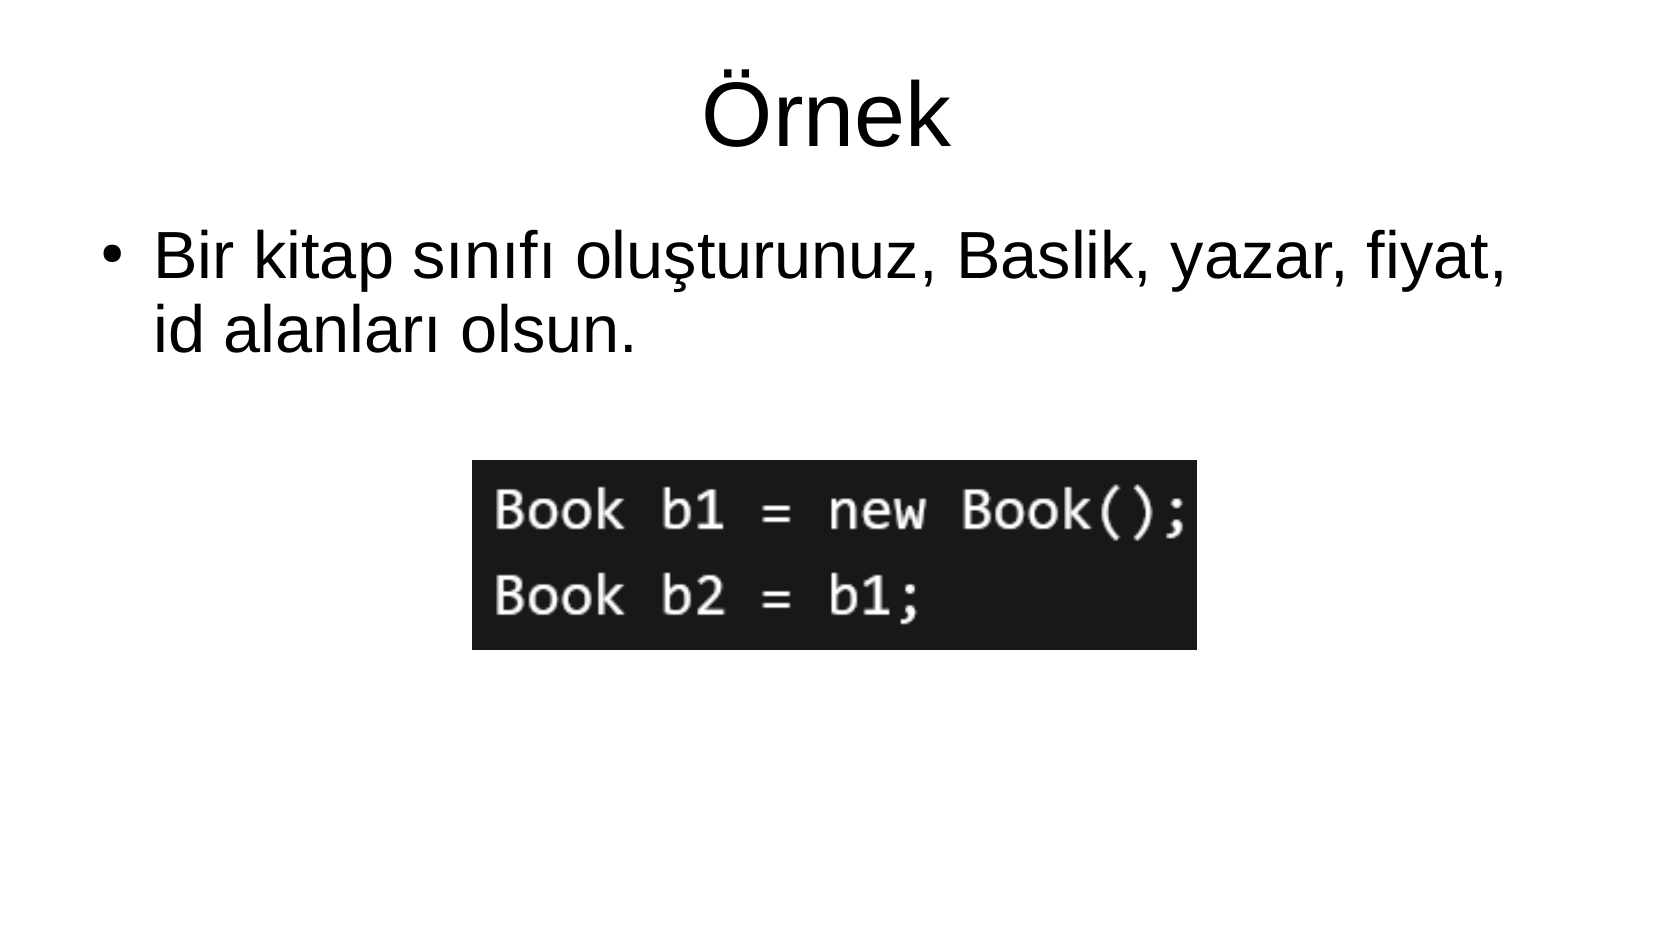

# Örnek
Bir kitap sınıfı oluşturunuz, Baslik, yazar, fiyat, id alanları olsun.